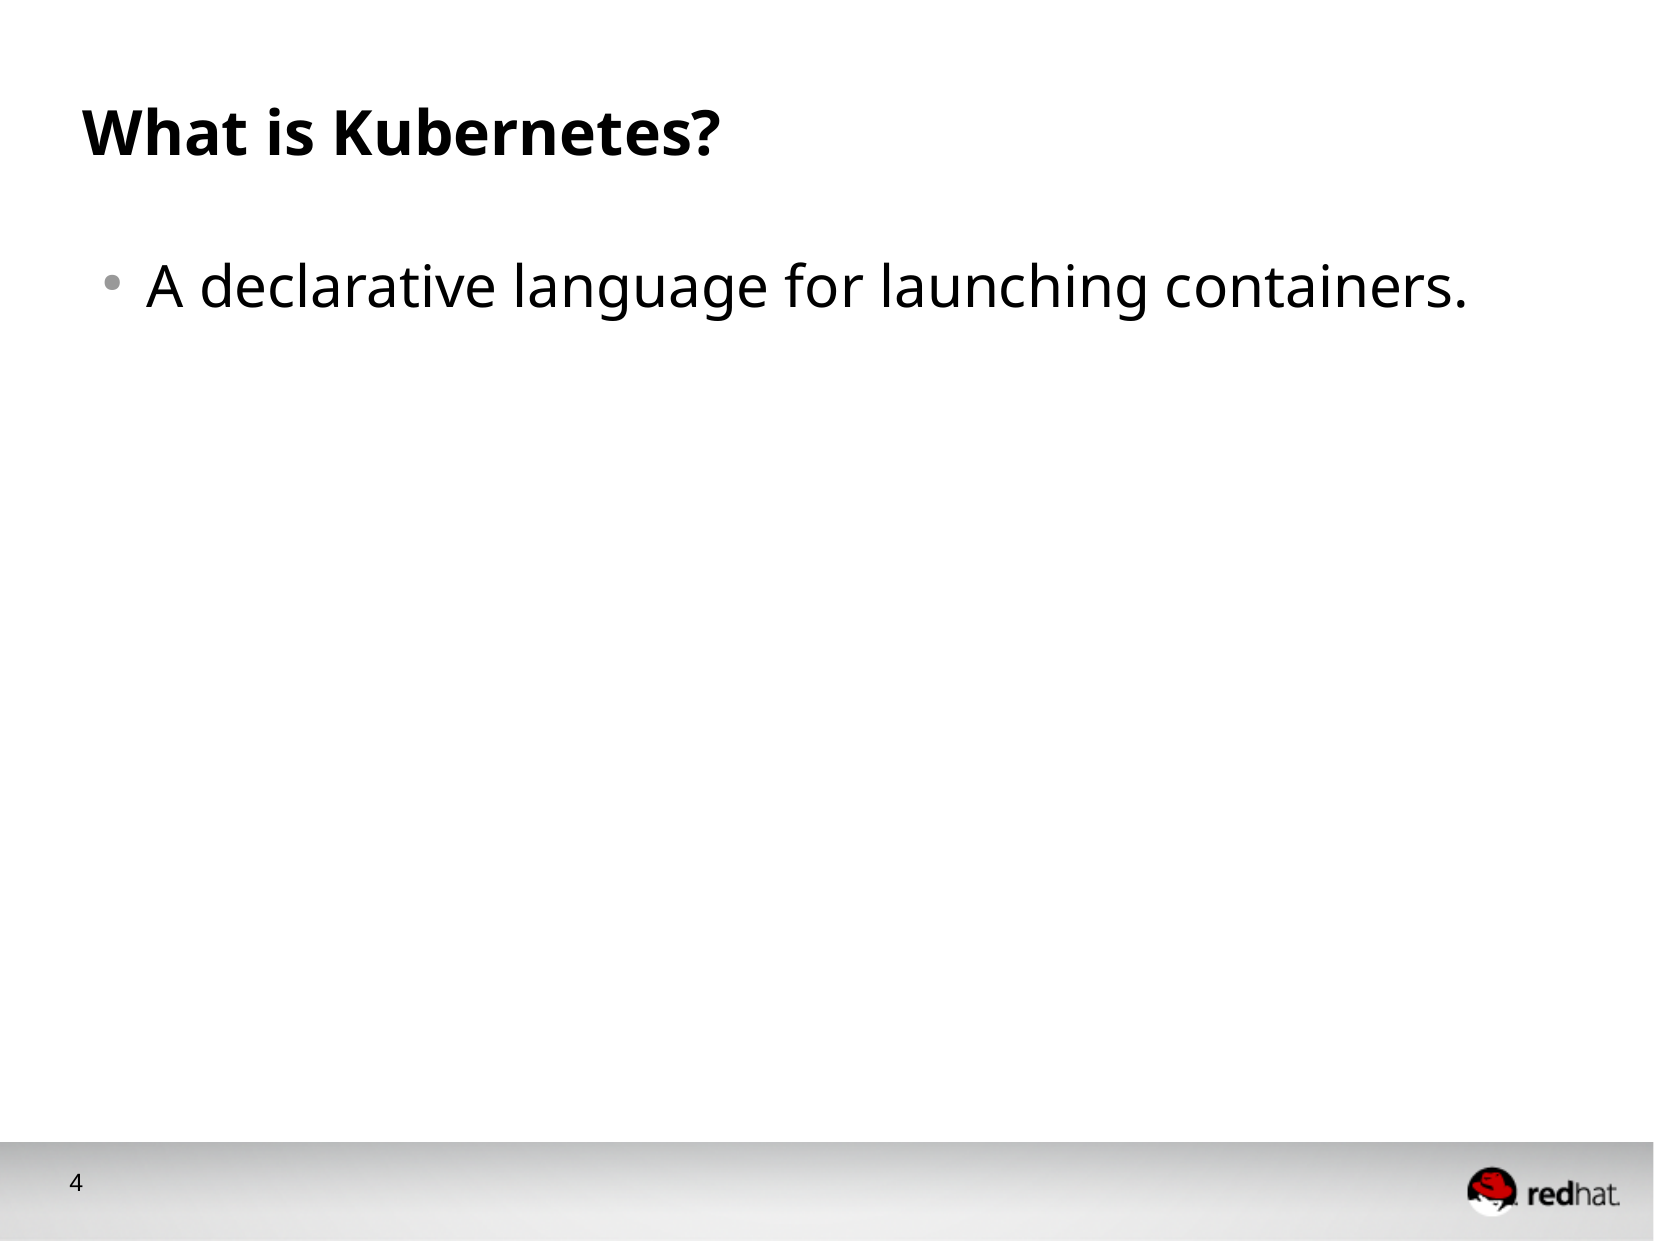

# What is Kubernetes?
A declarative language for launching containers.